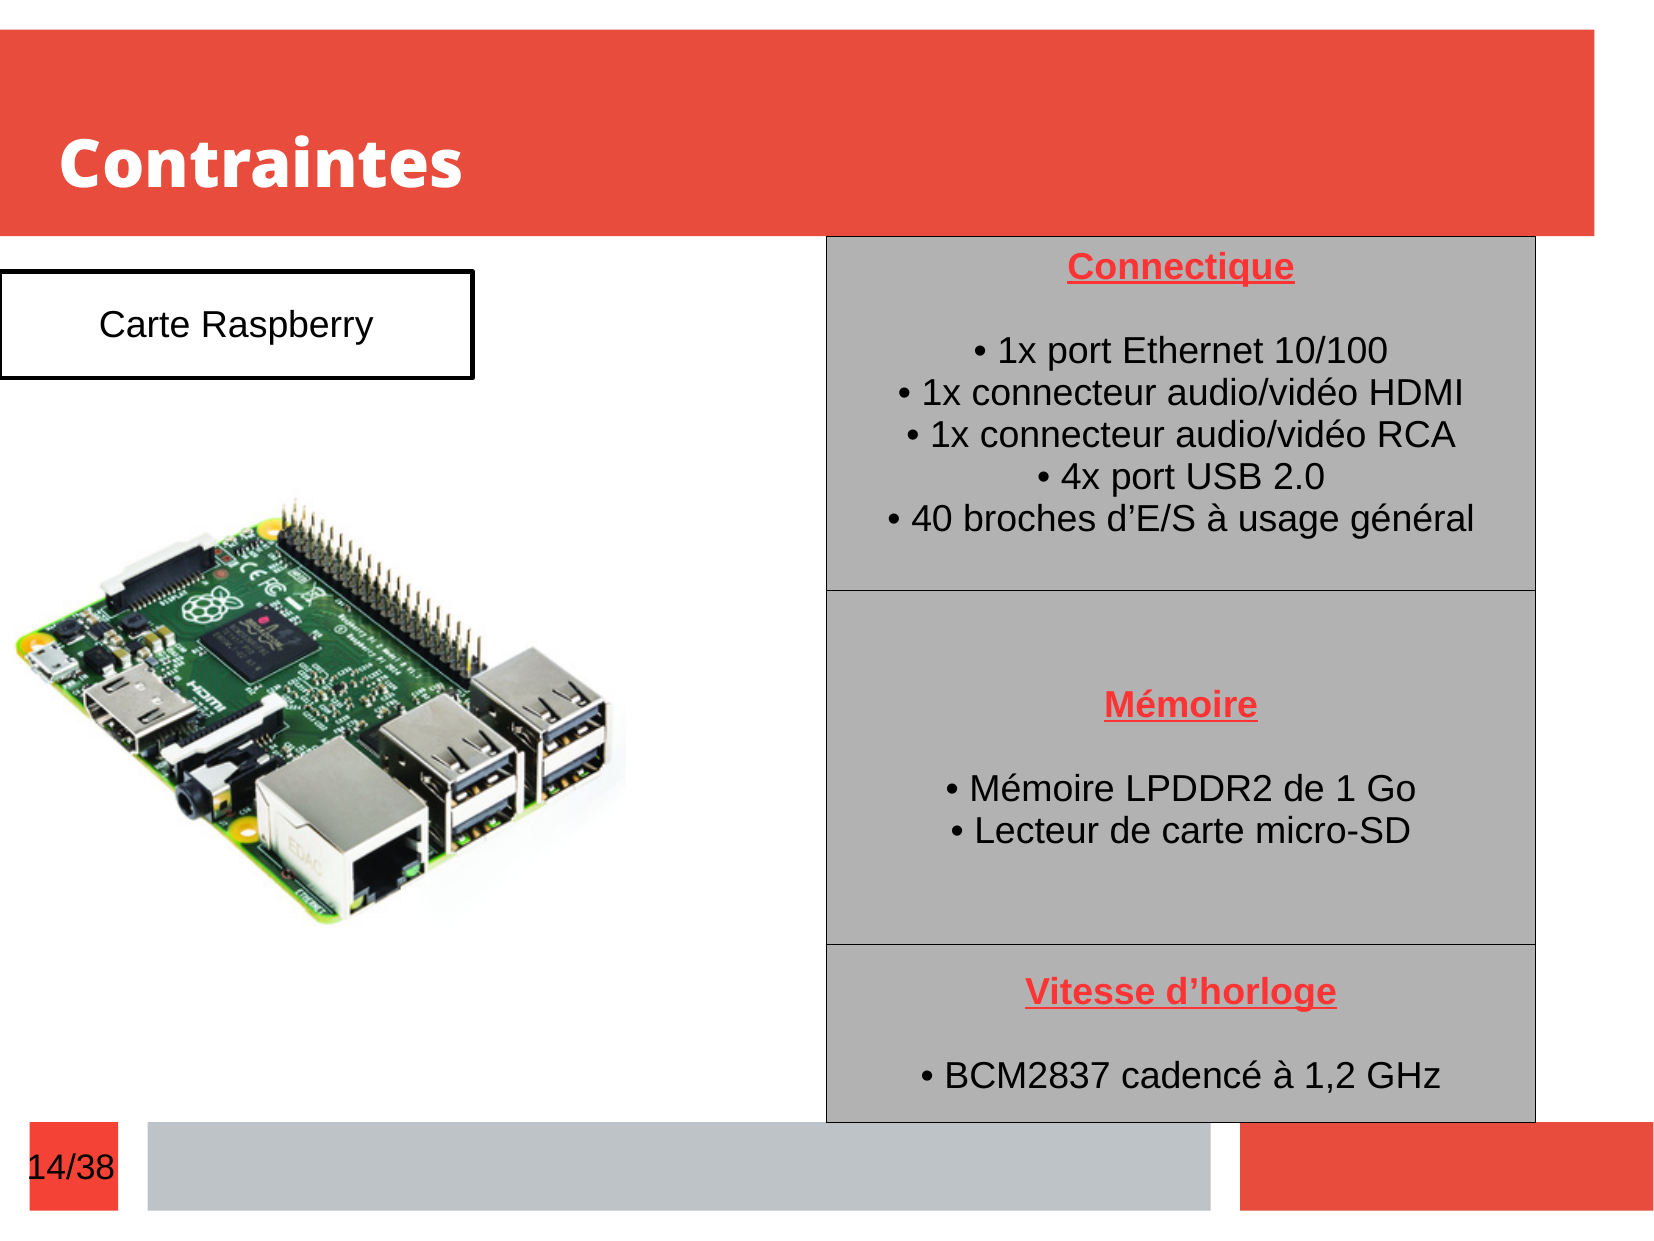

# Contraintes
Connectique
• 1x port Ethernet 10/100
• 1x connecteur audio/vidéo HDMI
• 1x connecteur audio/vidéo RCA
• 4x port USB 2.0
• 40 broches d’E/S à usage général
Carte Raspberry
Mémoire
• Mémoire LPDDR2 de 1 Go
• Lecteur de carte micro-SD
Vitesse d’horloge
• BCM2837 cadencé à 1,2 GHz